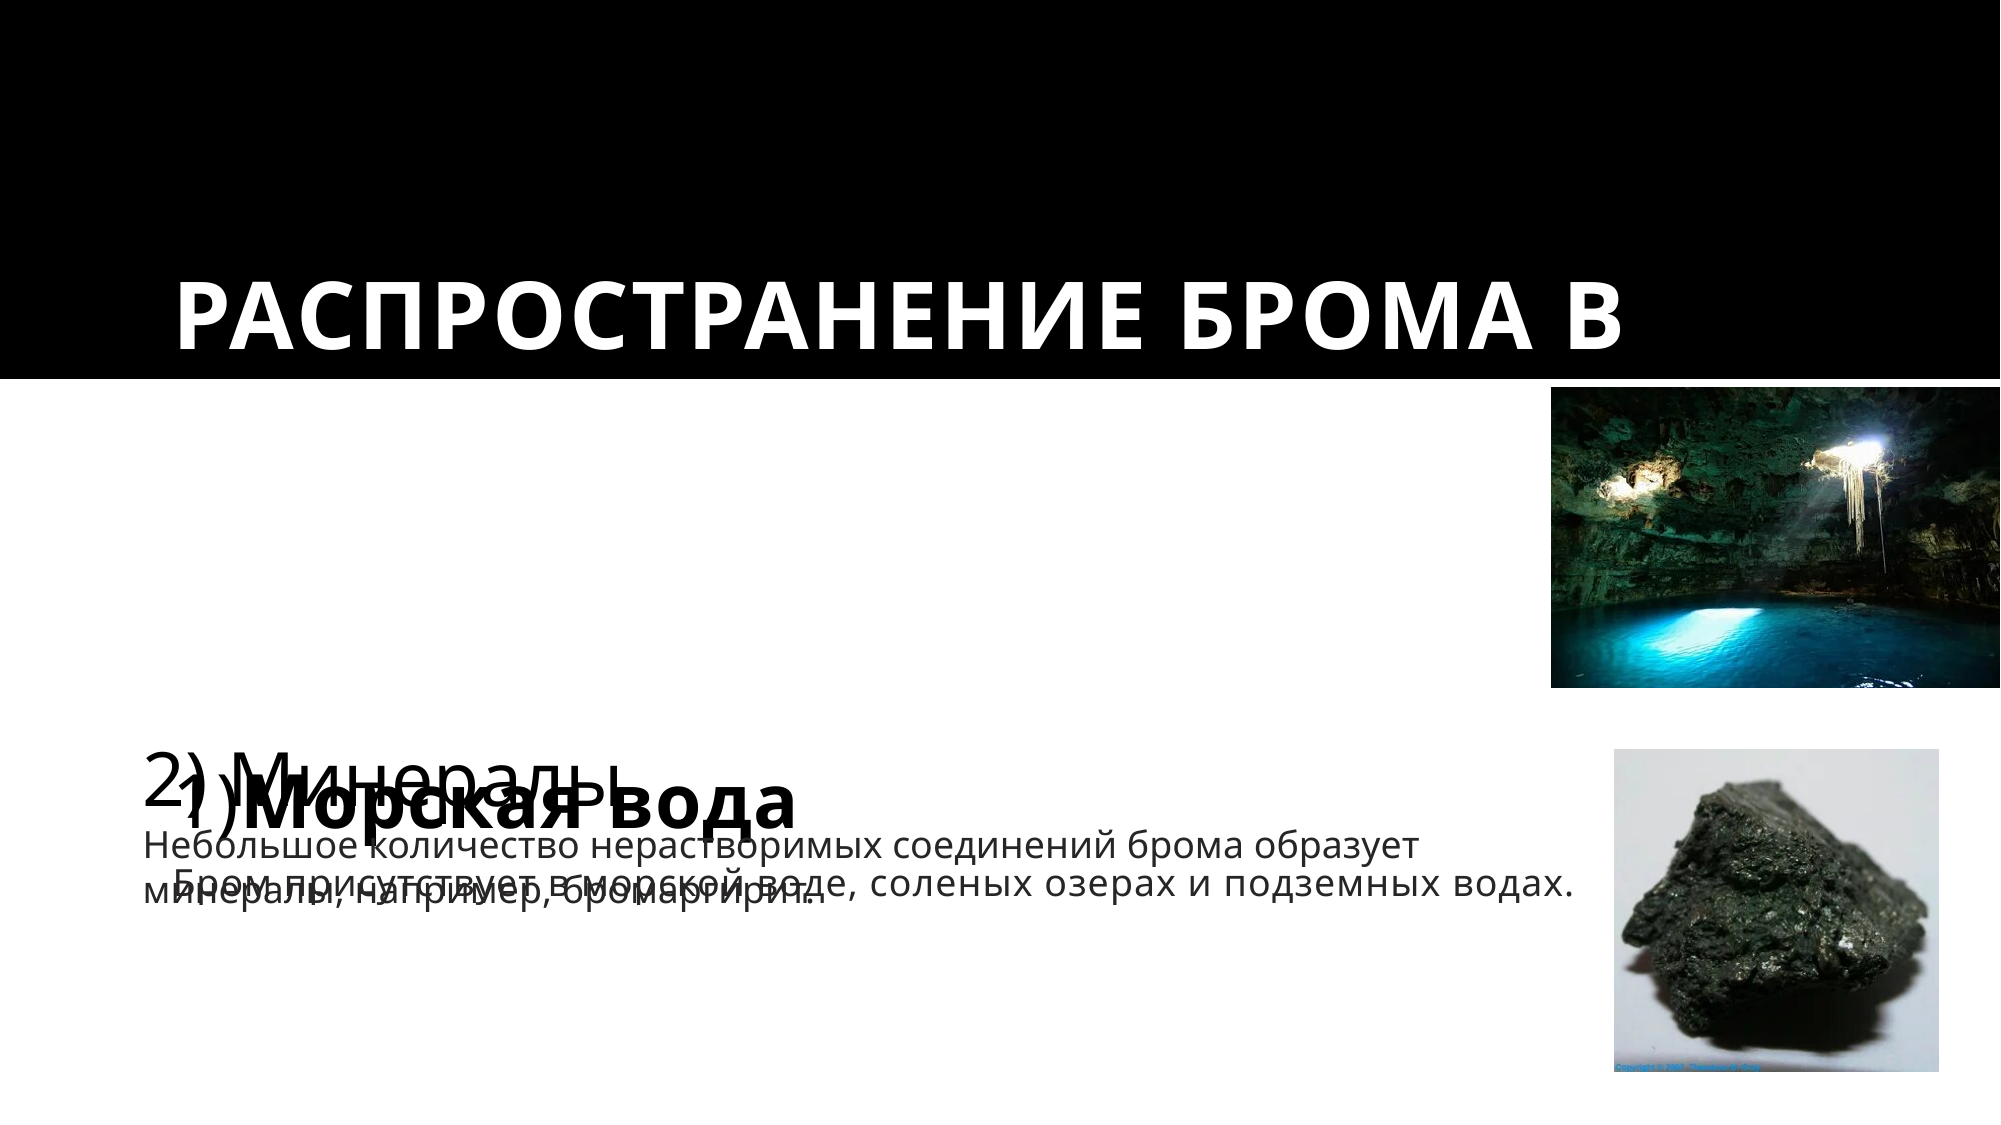

Распространение брома в природе
2) Минералы
Небольшое количество нерастворимых соединений брома образует минералы, например, бромаргирит.
# 1)Морская вода
Бром присутствует в морской воде, соленых озерах и подземных водах.